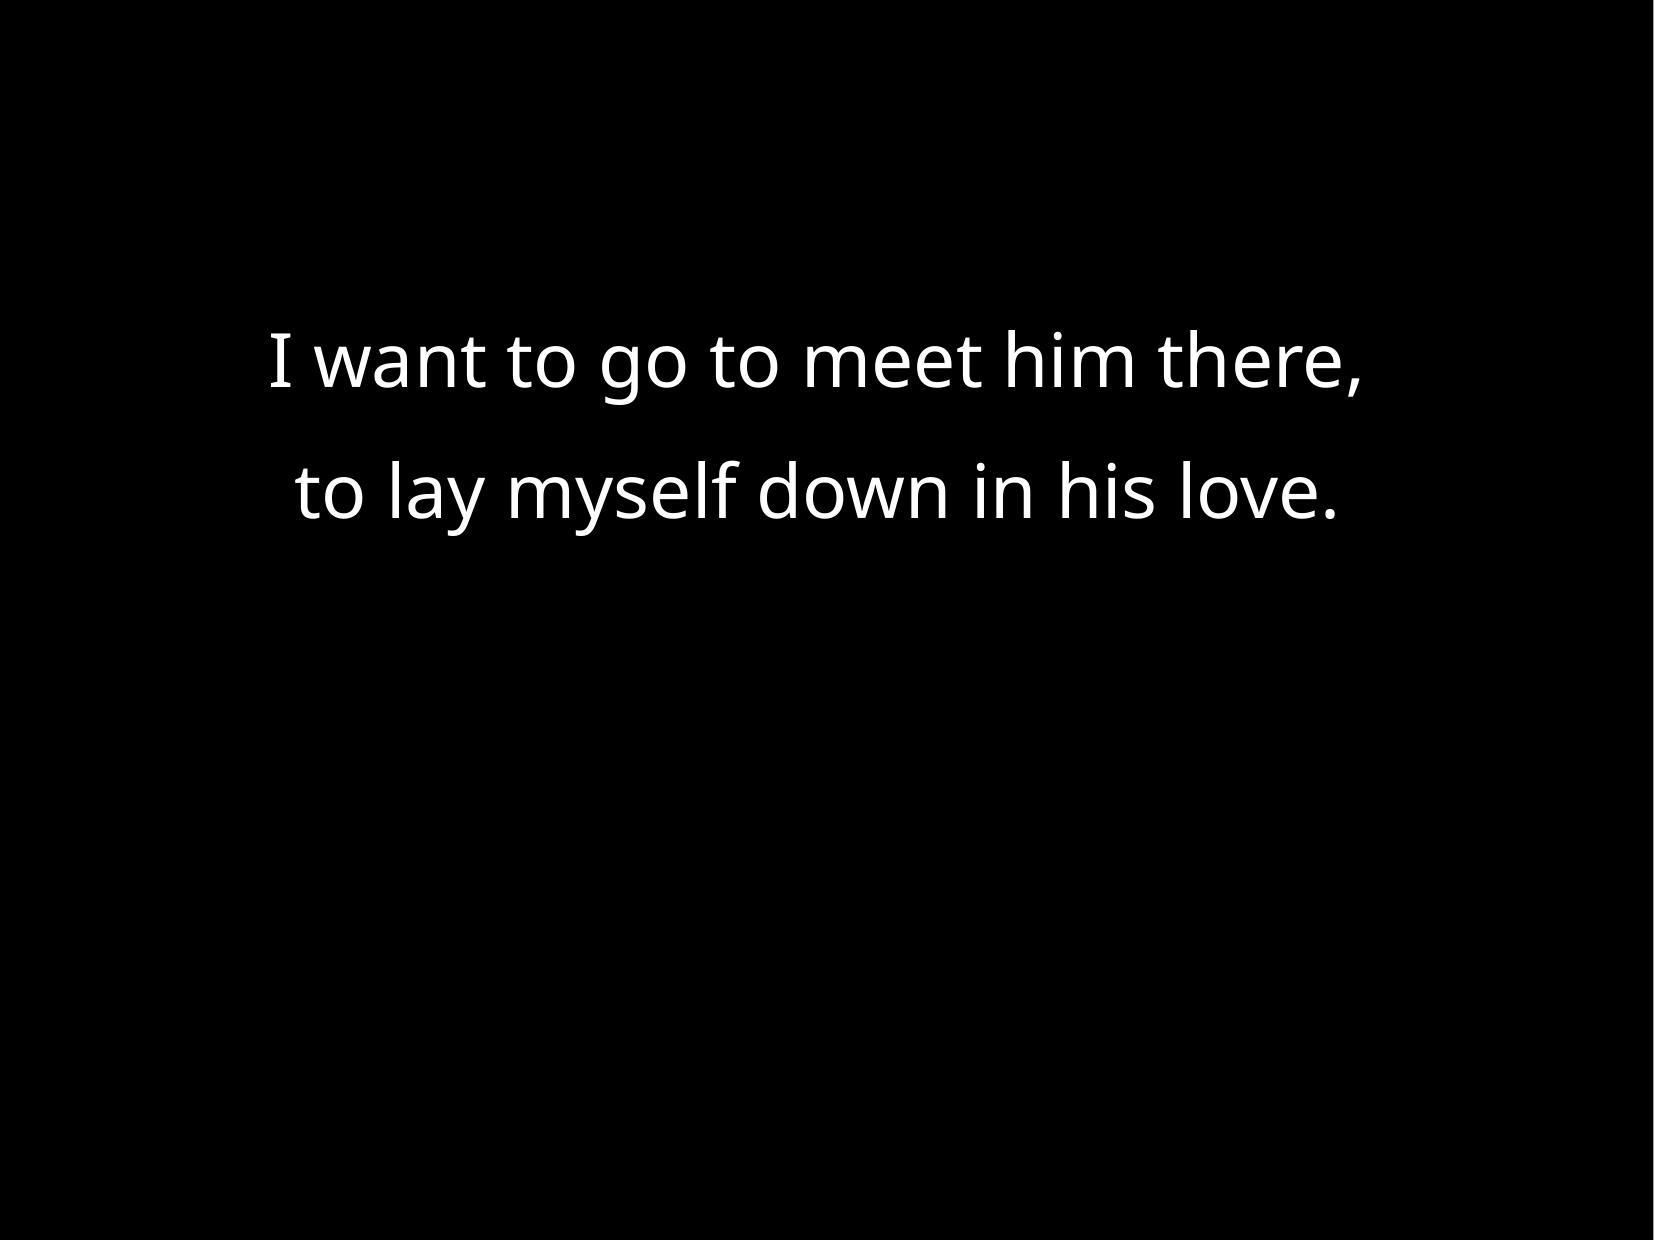

#
I want to go to meet him there,
to lay myself down in his love.